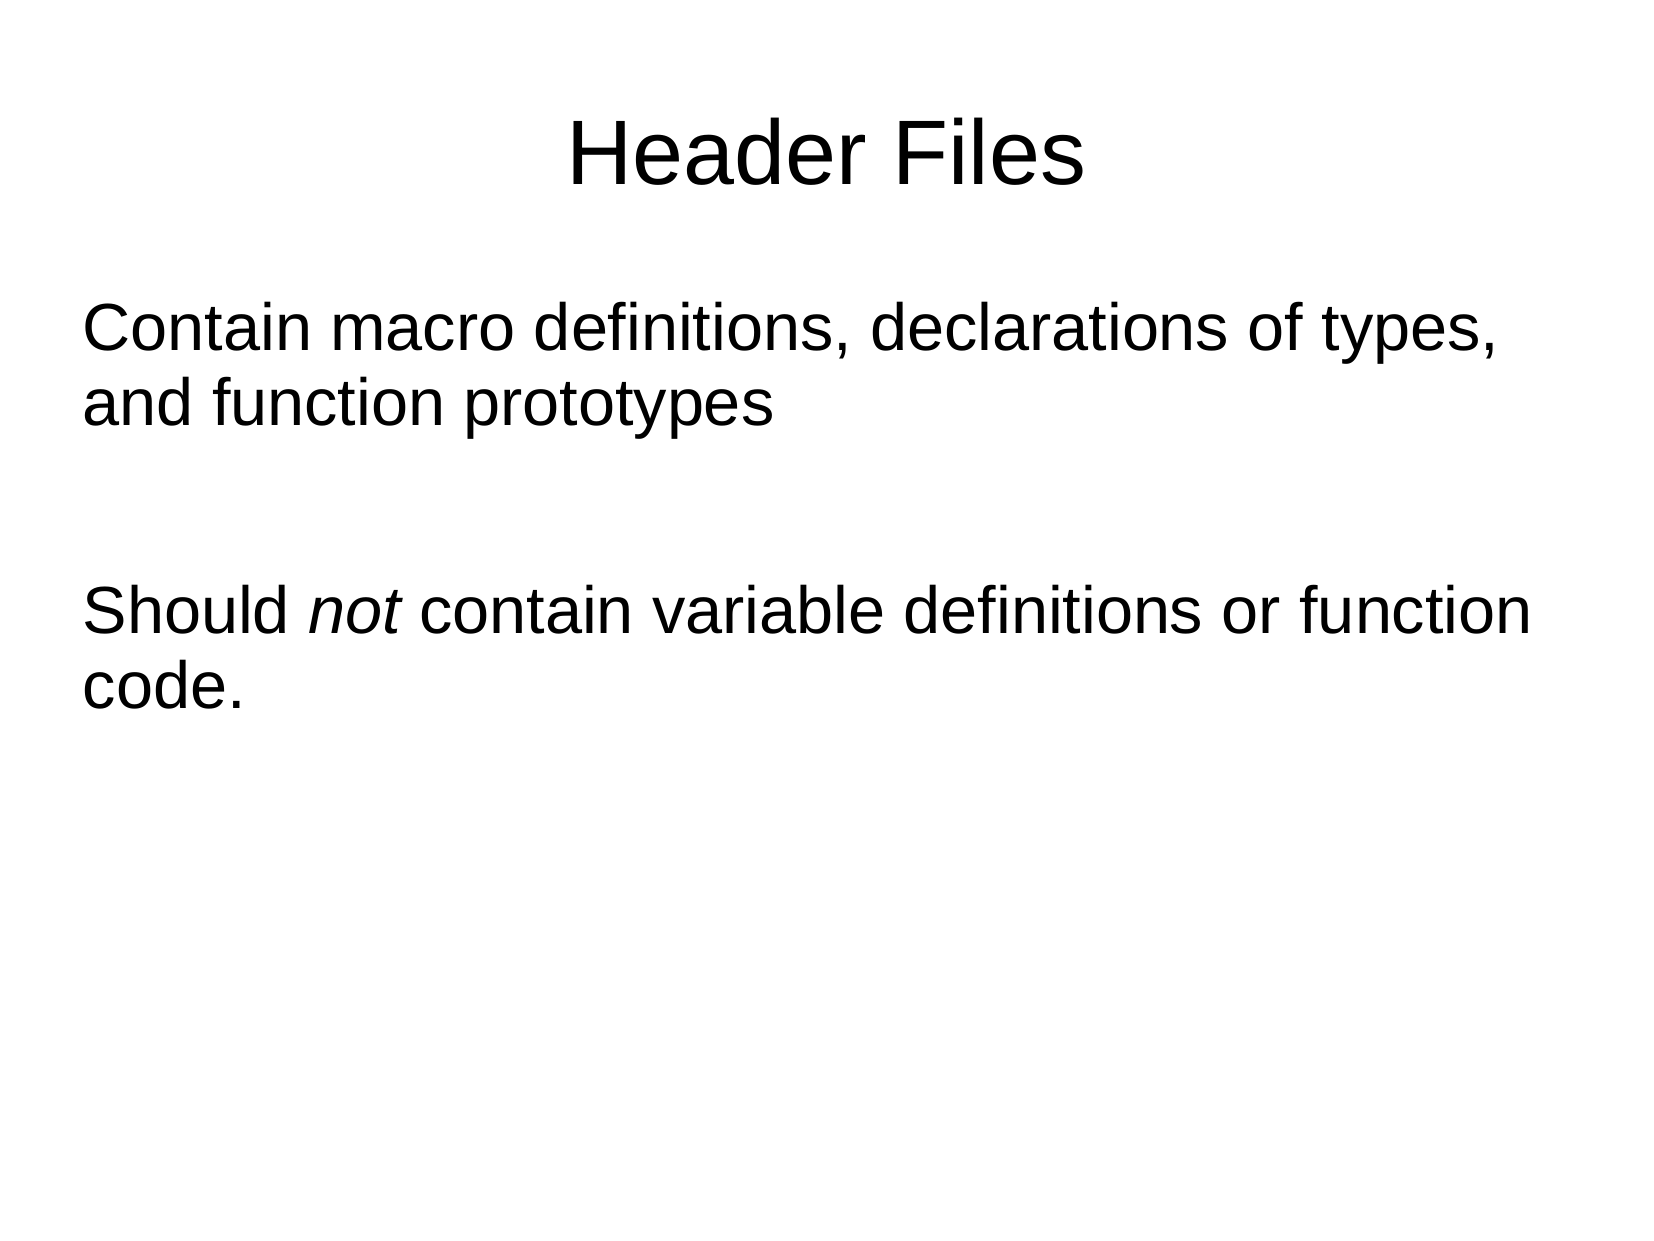

# Header Files
Contain macro definitions, declarations of types, and function prototypes
Should not contain variable definitions or function code.